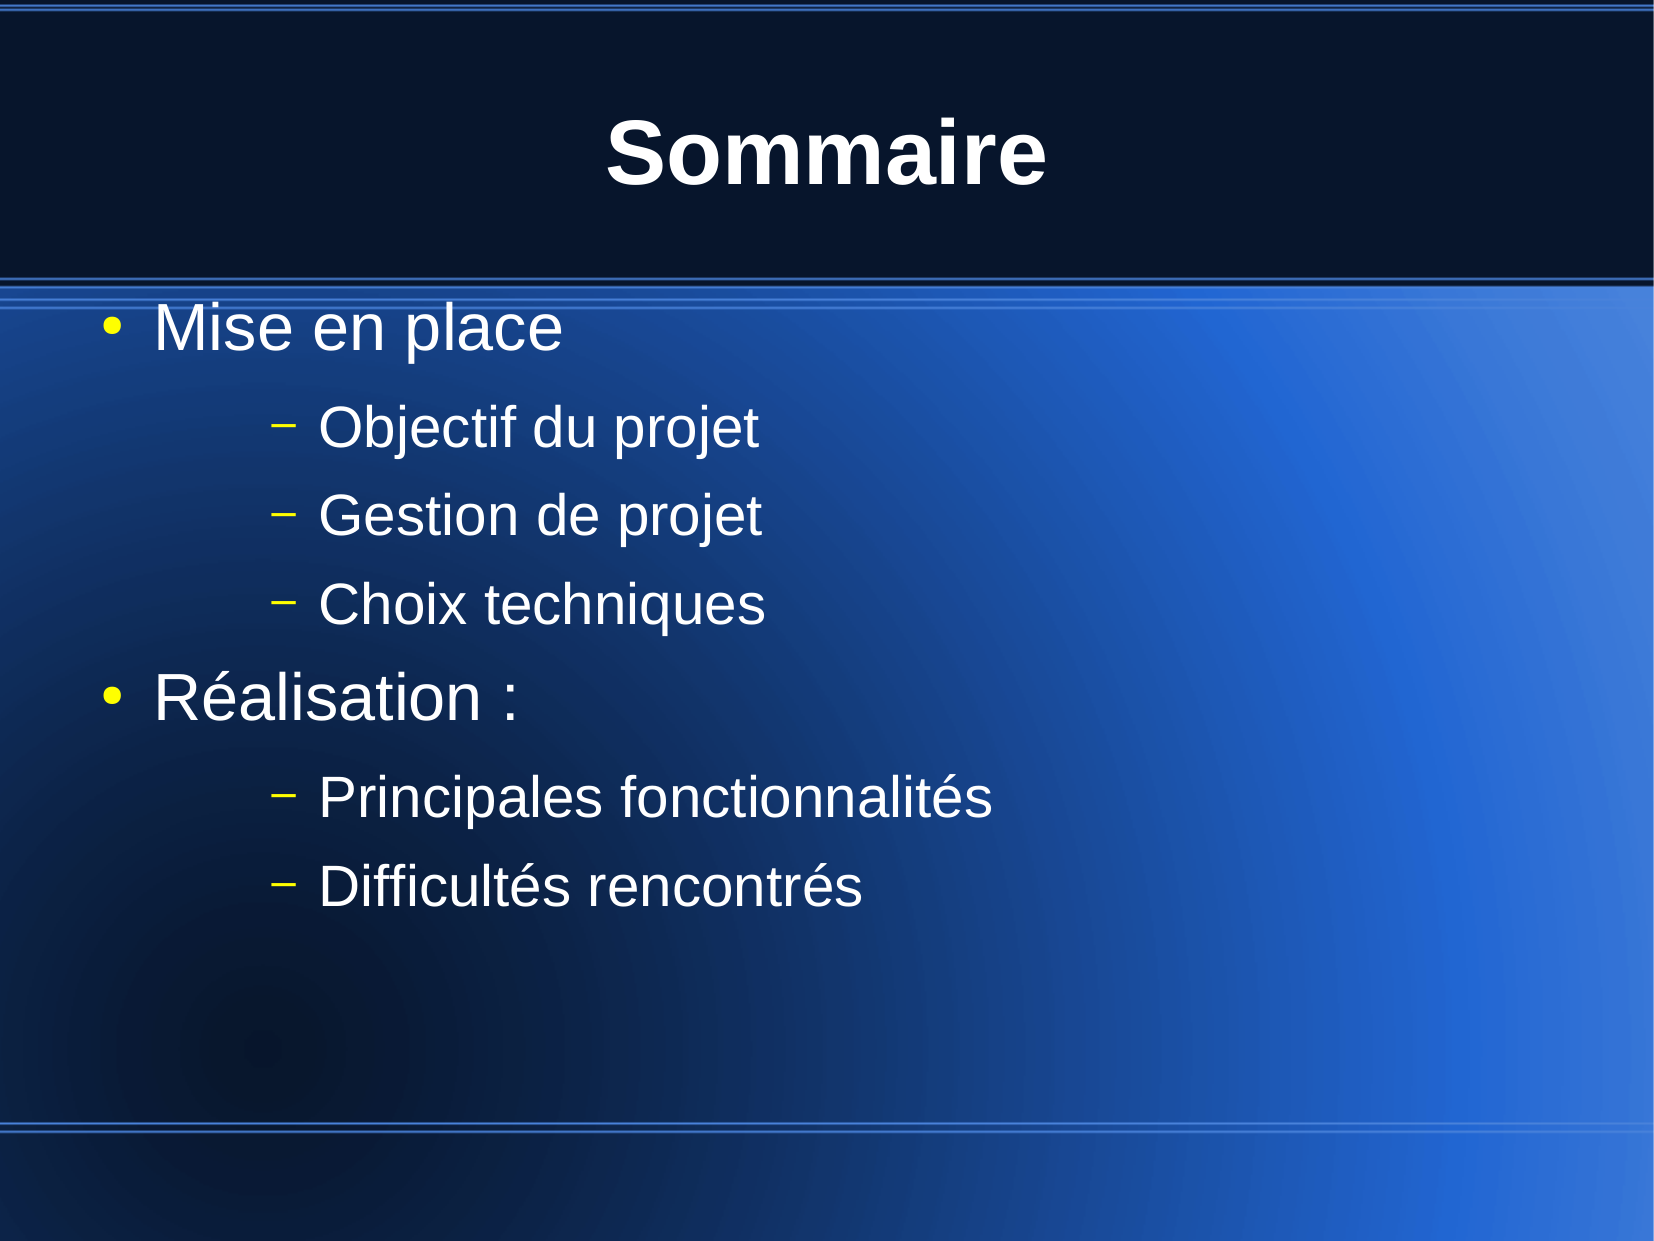

# Sommaire
Mise en place
Objectif du projet
Gestion de projet
Choix techniques
Réalisation :
Principales fonctionnalités
Difficultés rencontrés